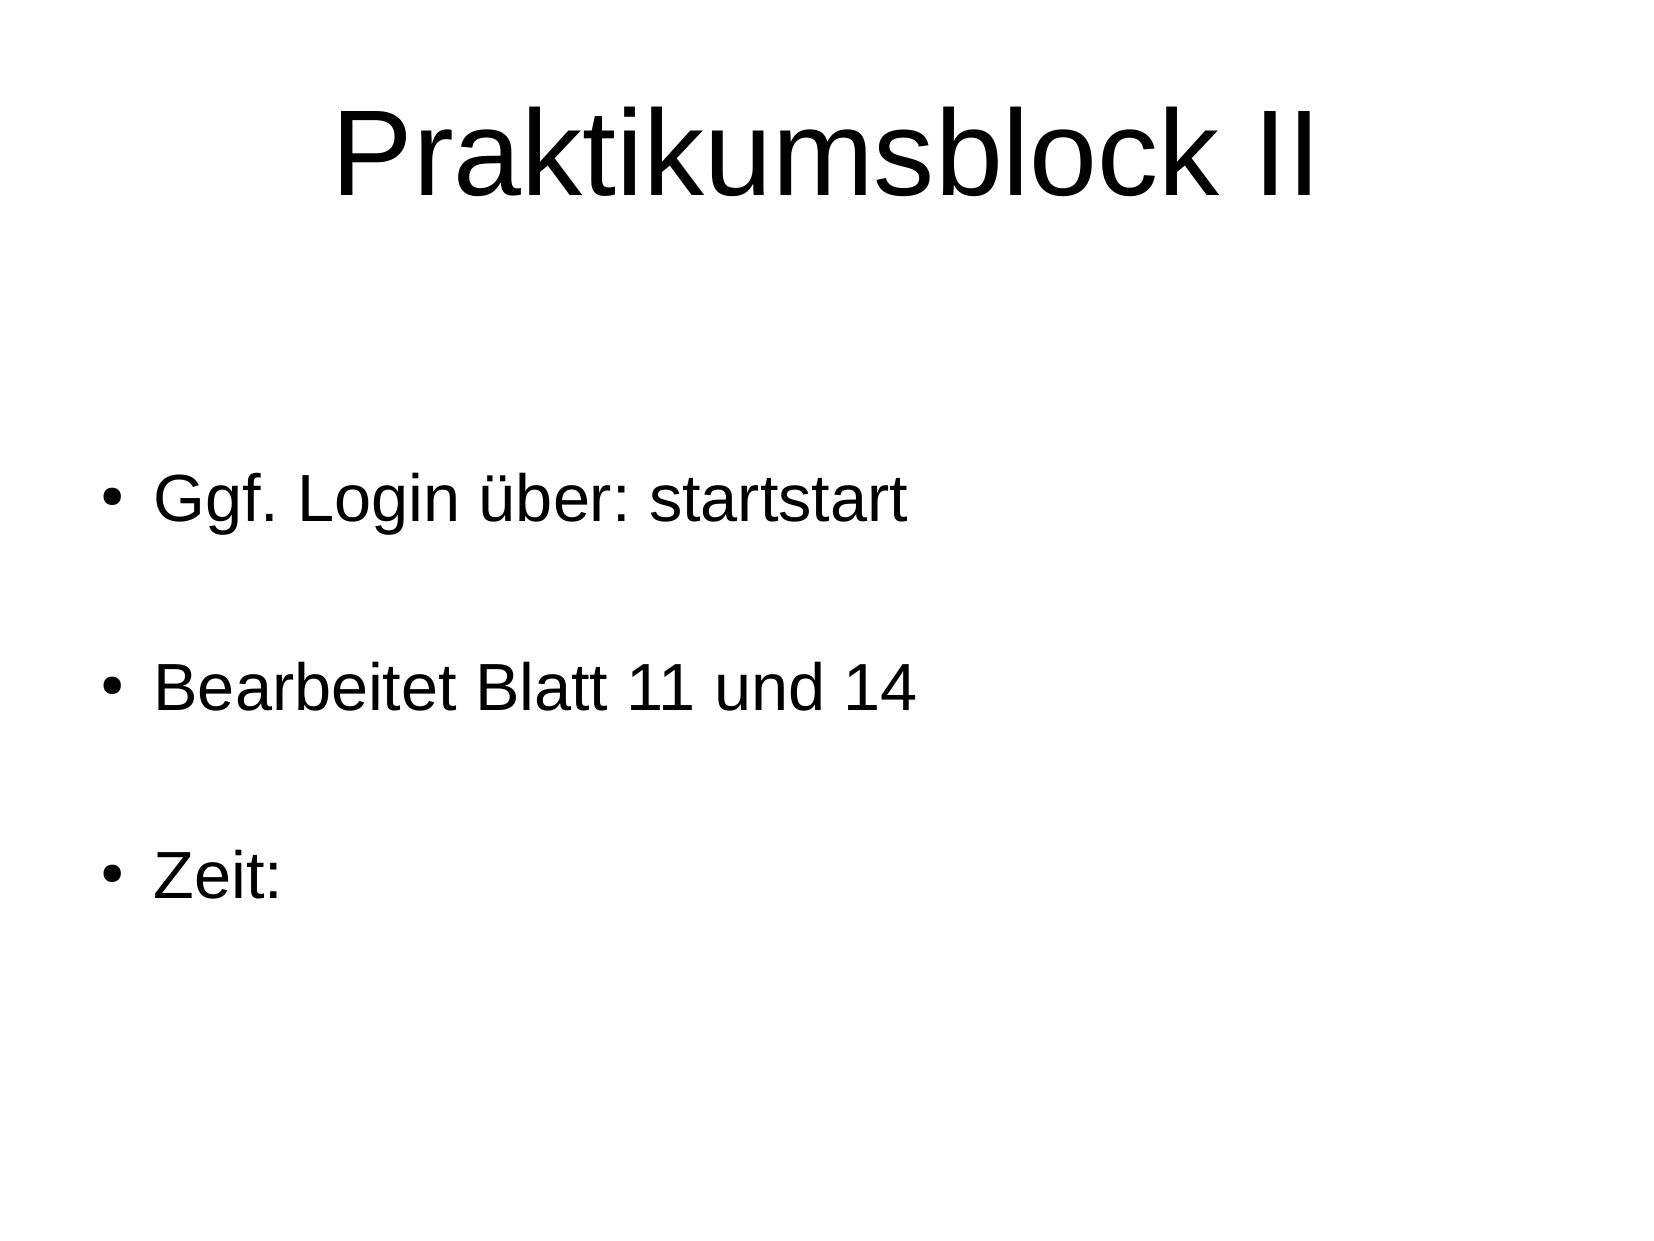

# Praktikumsblock II
Ggf. Login über: startstart
Bearbeitet Blatt 11 und 14
Zeit: